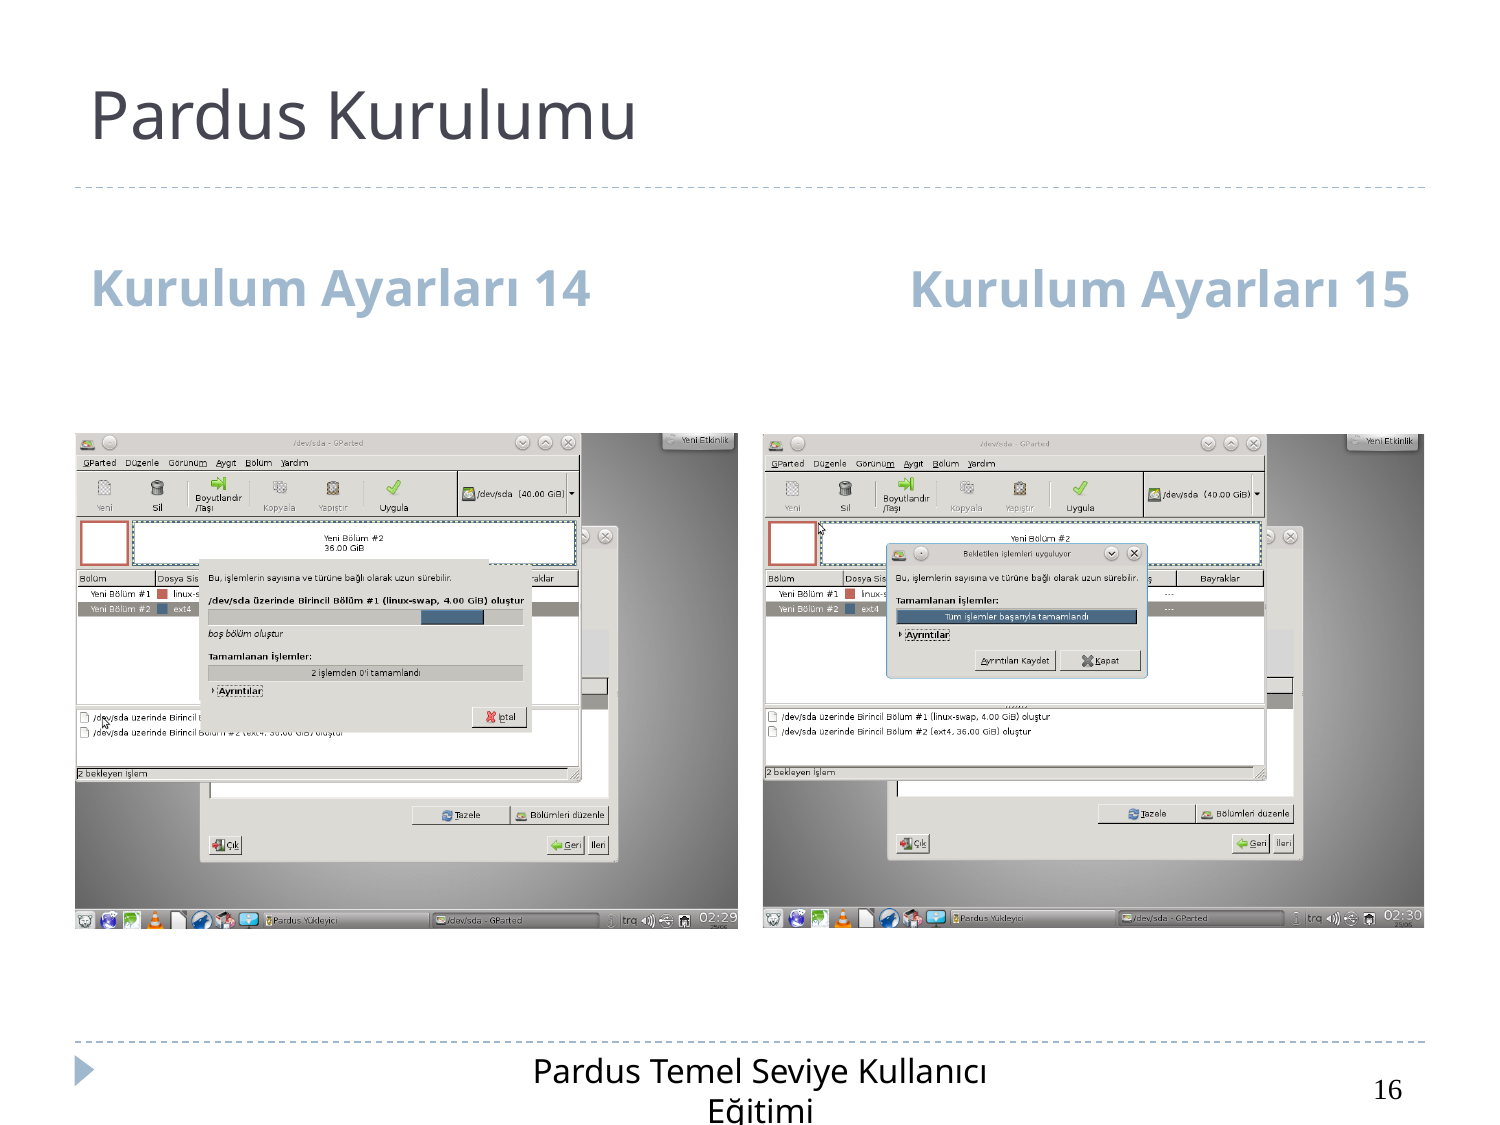

# Pardus Kurulumu
Kurulum Ayarları 14
Kurulum Ayarları 15